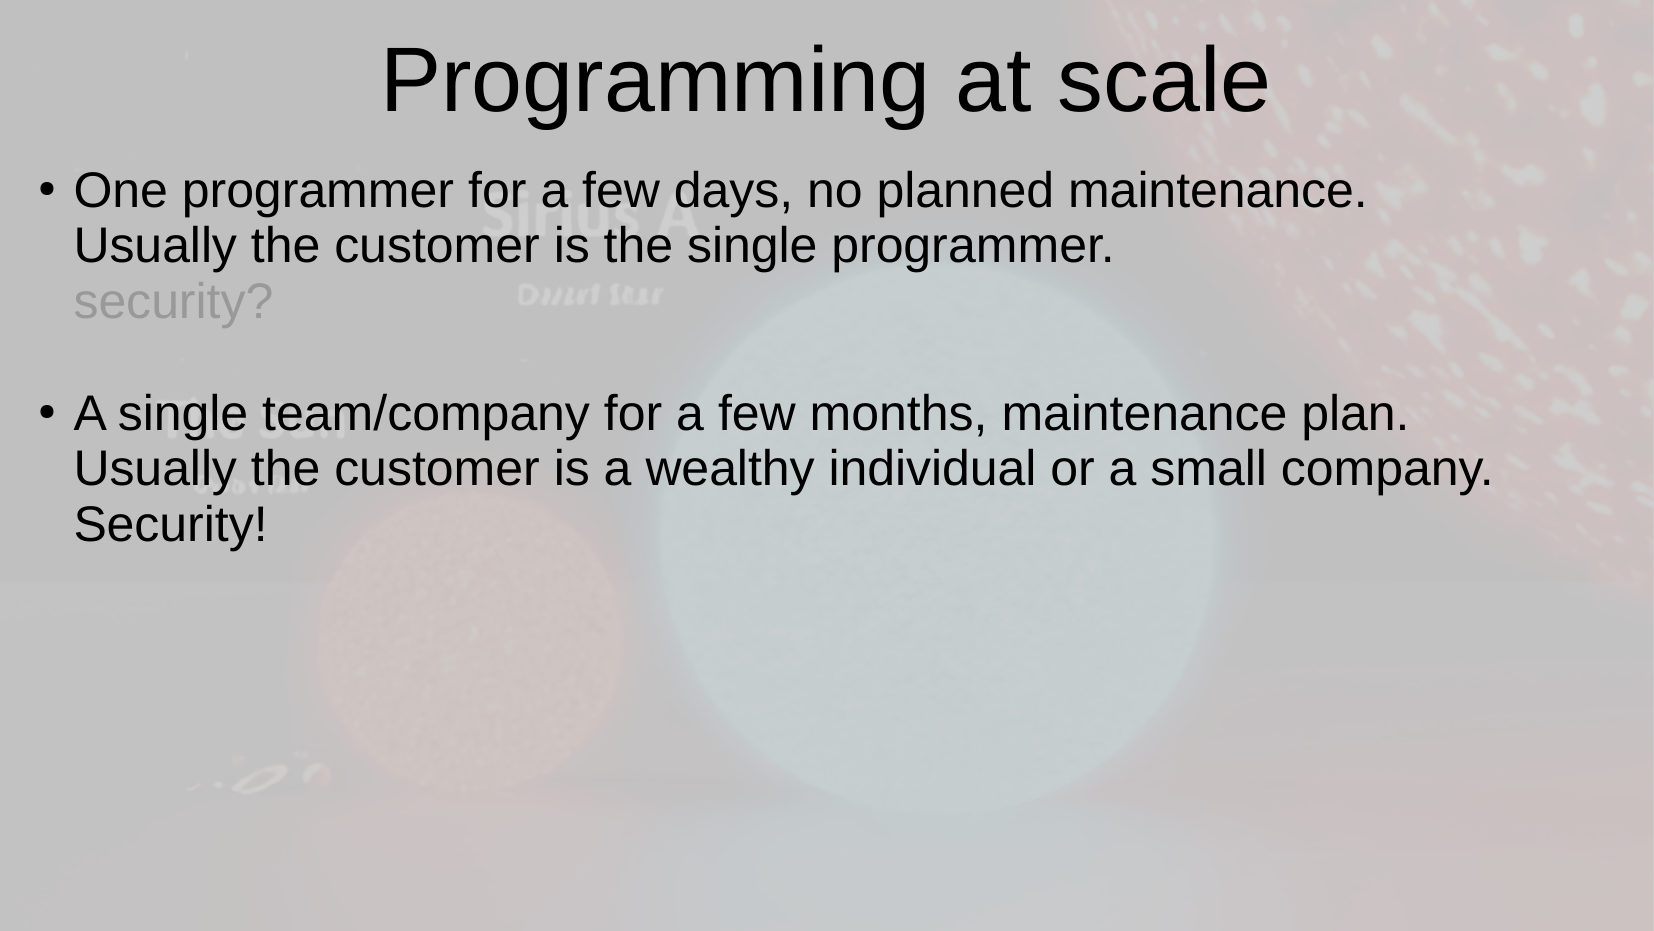

# Programming at scale
One programmer for a few days, no planned maintenance.
Usually the customer is the single programmer.
security?
A single team/company for a few months, maintenance plan.
Usually the customer is a wealthy individual or a small company.
Security!